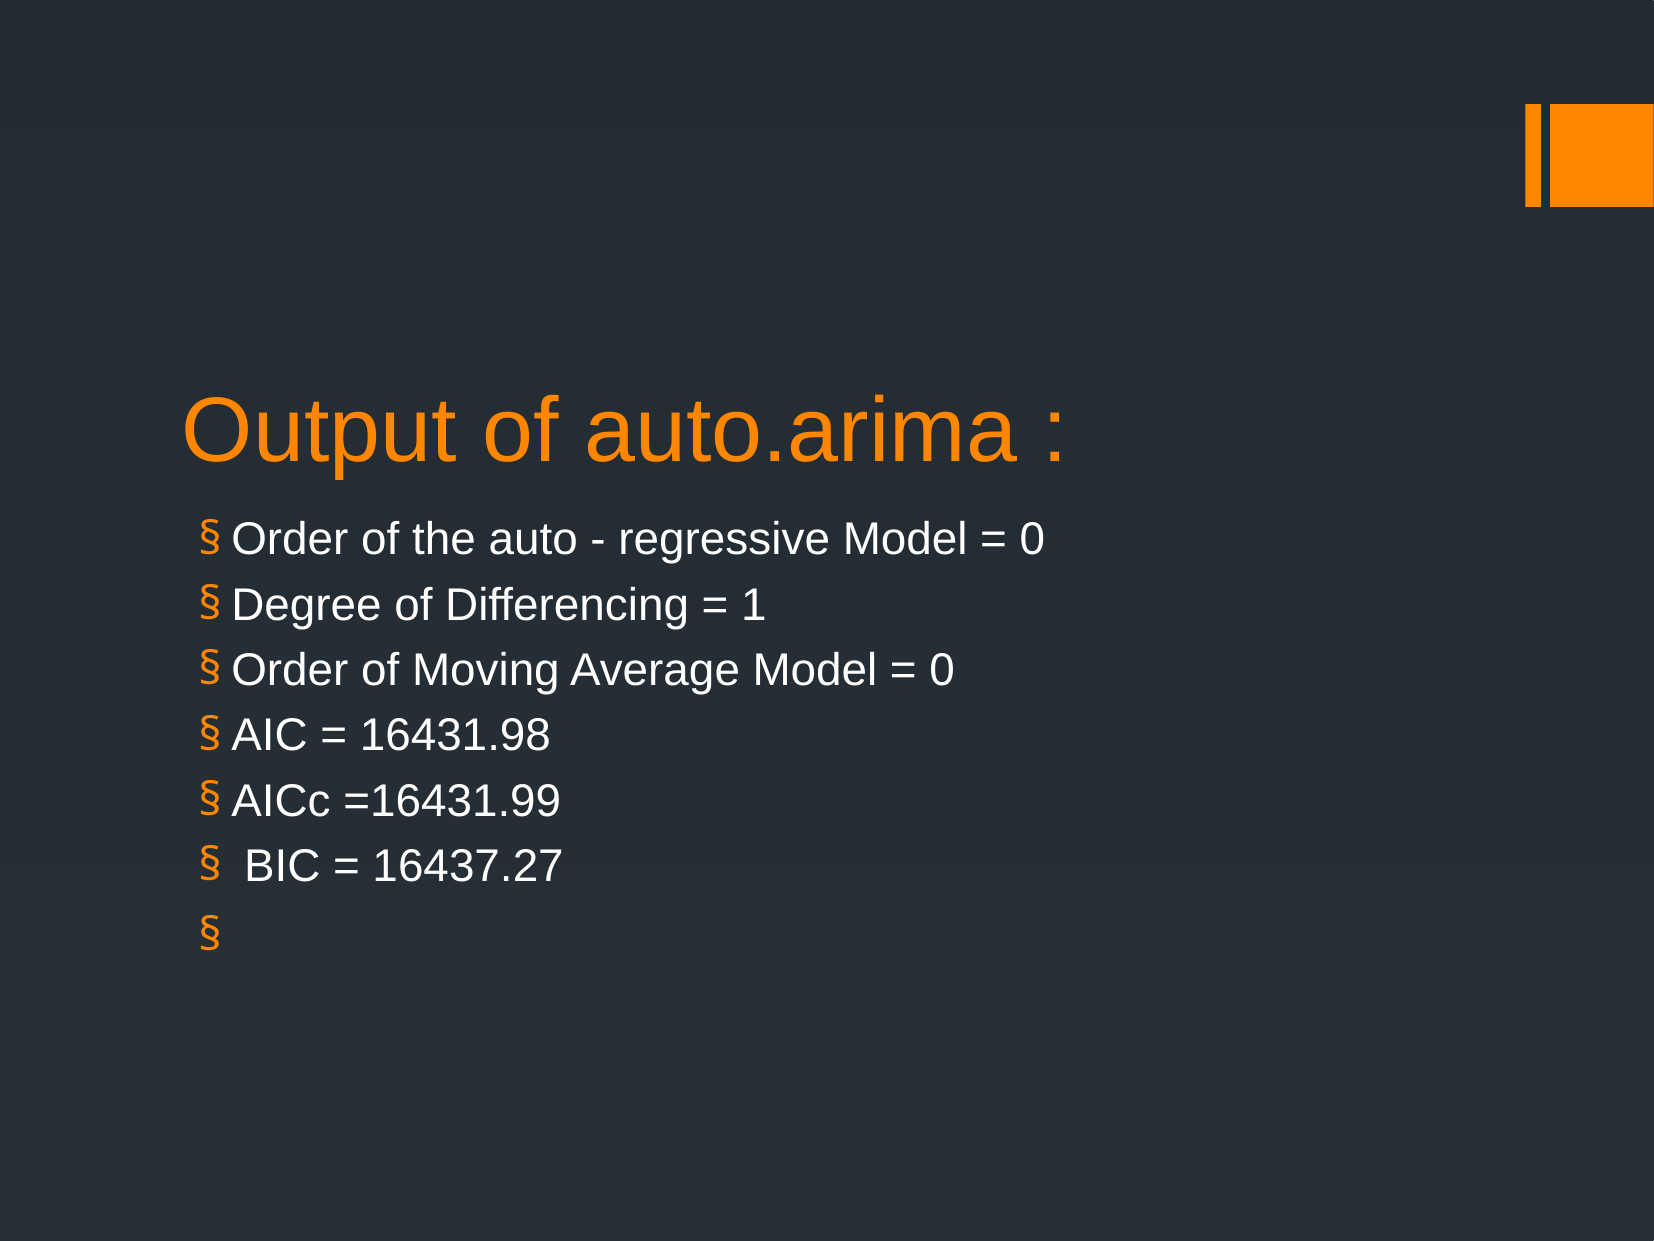

# Output of auto.arima :
Order of the auto - regressive Model = 0
Degree of Differencing = 1
Order of Moving Average Model = 0
AIC = 16431.98
AICc =16431.99
 BIC = 16437.27